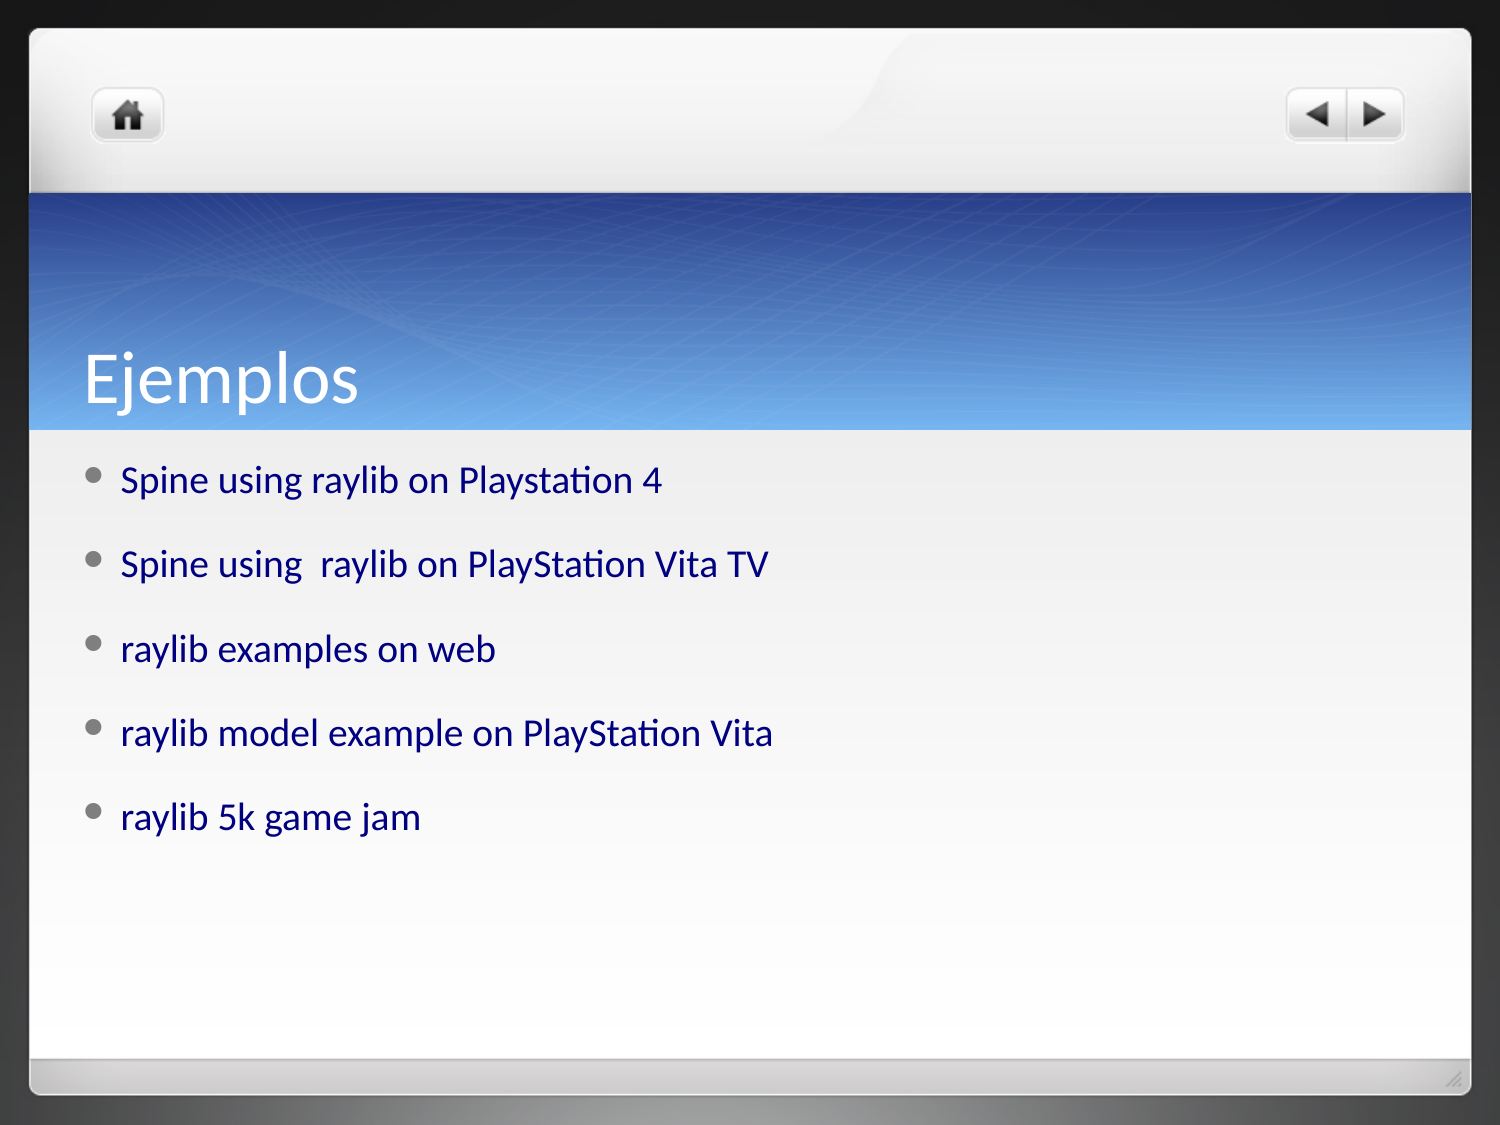

# Ejemplos
Spine using raylib on Playstation 4
Spine using raylib on PlayStation Vita TV
raylib examples on web
raylib model example on PlayStation Vita
raylib 5k game jam